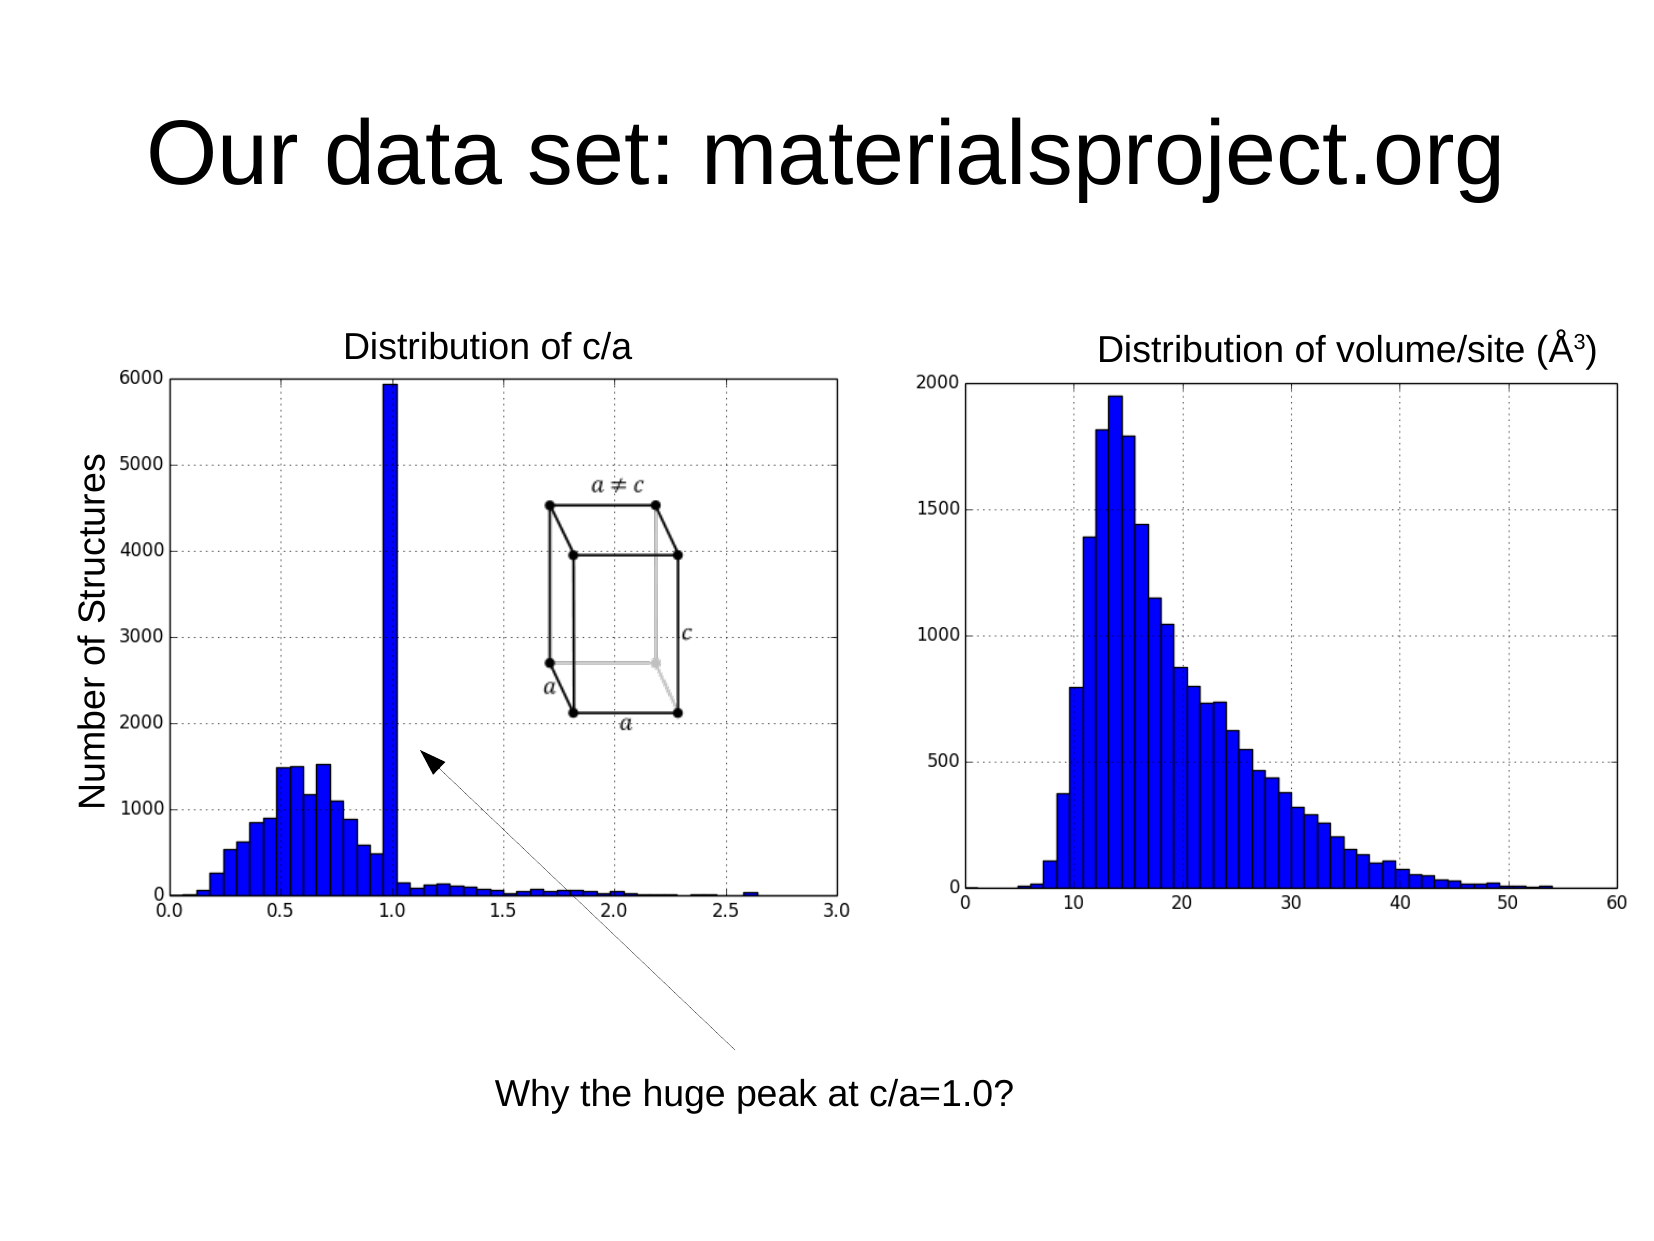

# Our data set: materialsproject.org
Distribution of c/a
Distribution of volume/site (Å3)
Number of Structures
Why the huge peak at c/a=1.0?